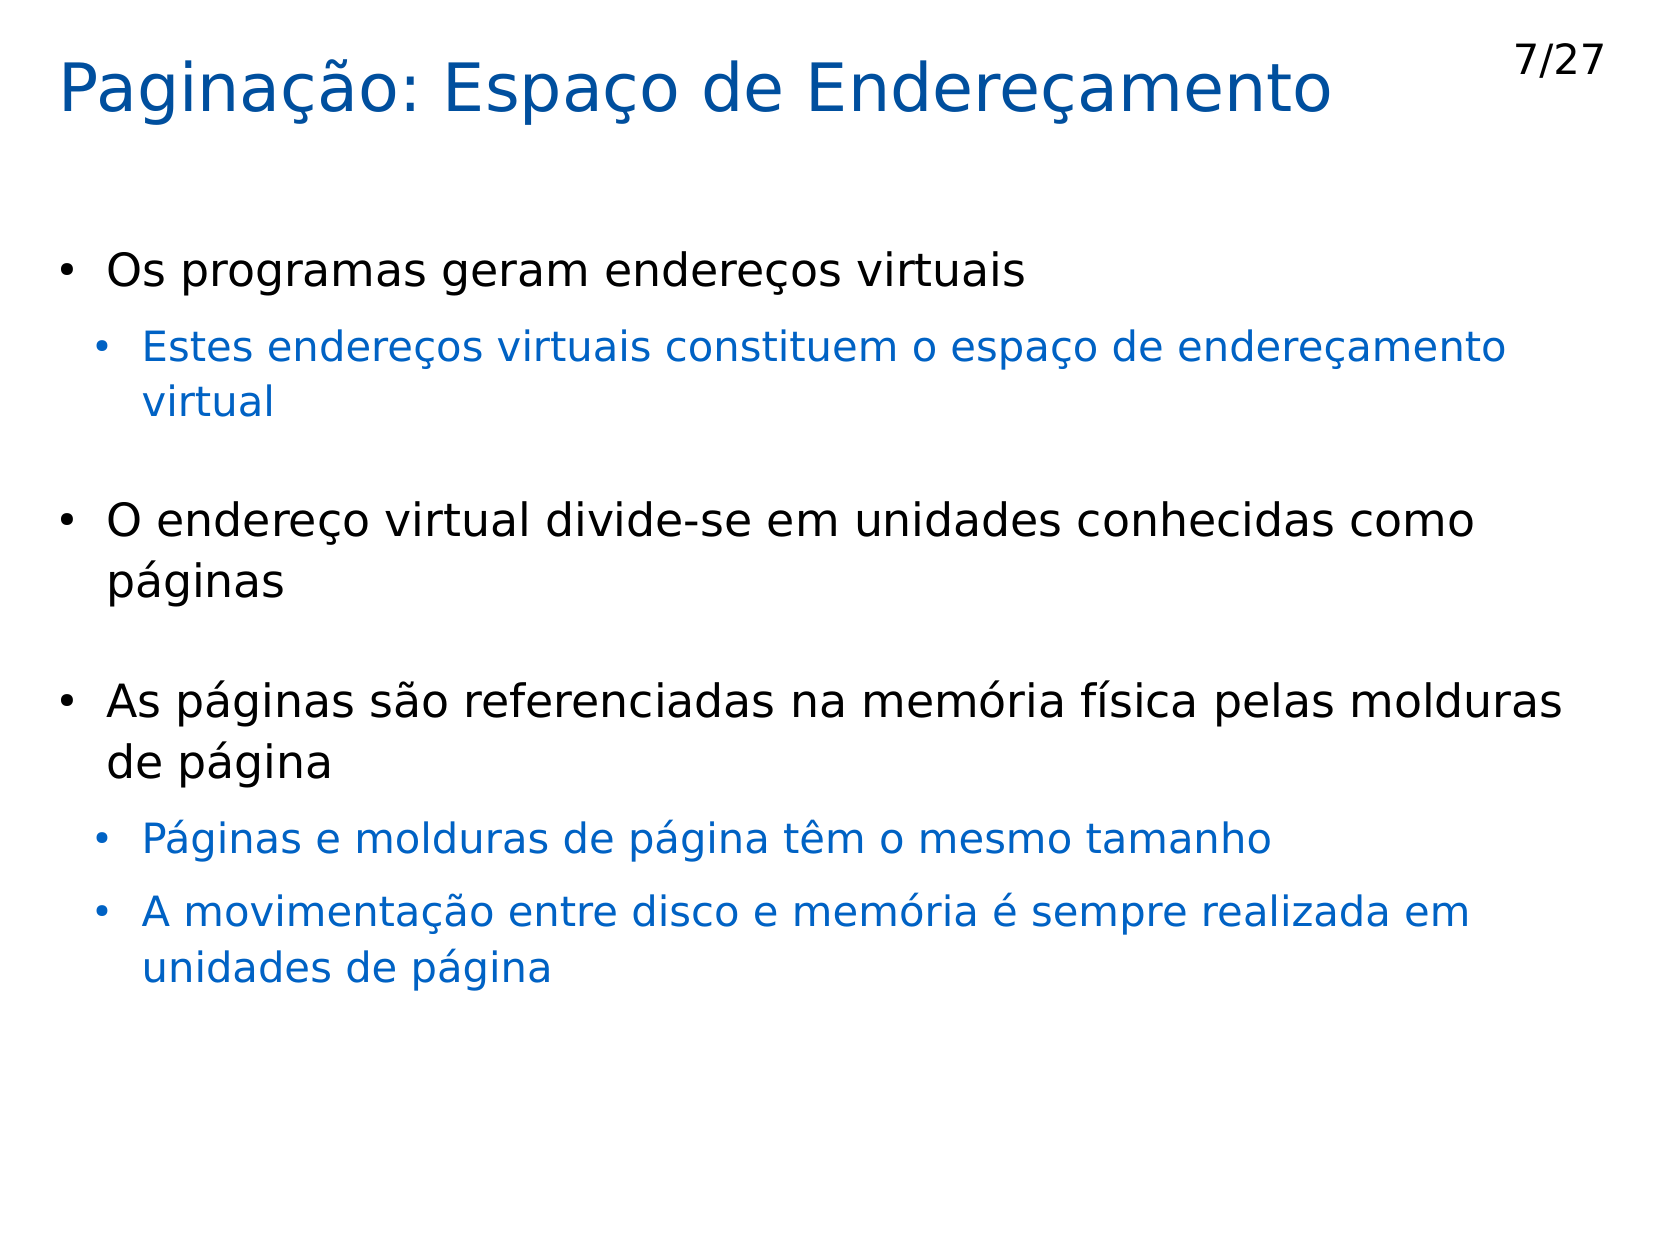

# Paginação: Espaço de Endereçamento
7
Os programas geram endereços virtuais
Estes endereços virtuais constituem o espaço de endereçamento virtual
O endereço virtual divide-se em unidades conhecidas como páginas
As páginas são referenciadas na memória física pelas molduras de página
Páginas e molduras de página têm o mesmo tamanho
A movimentação entre disco e memória é sempre realizada em unidades de página